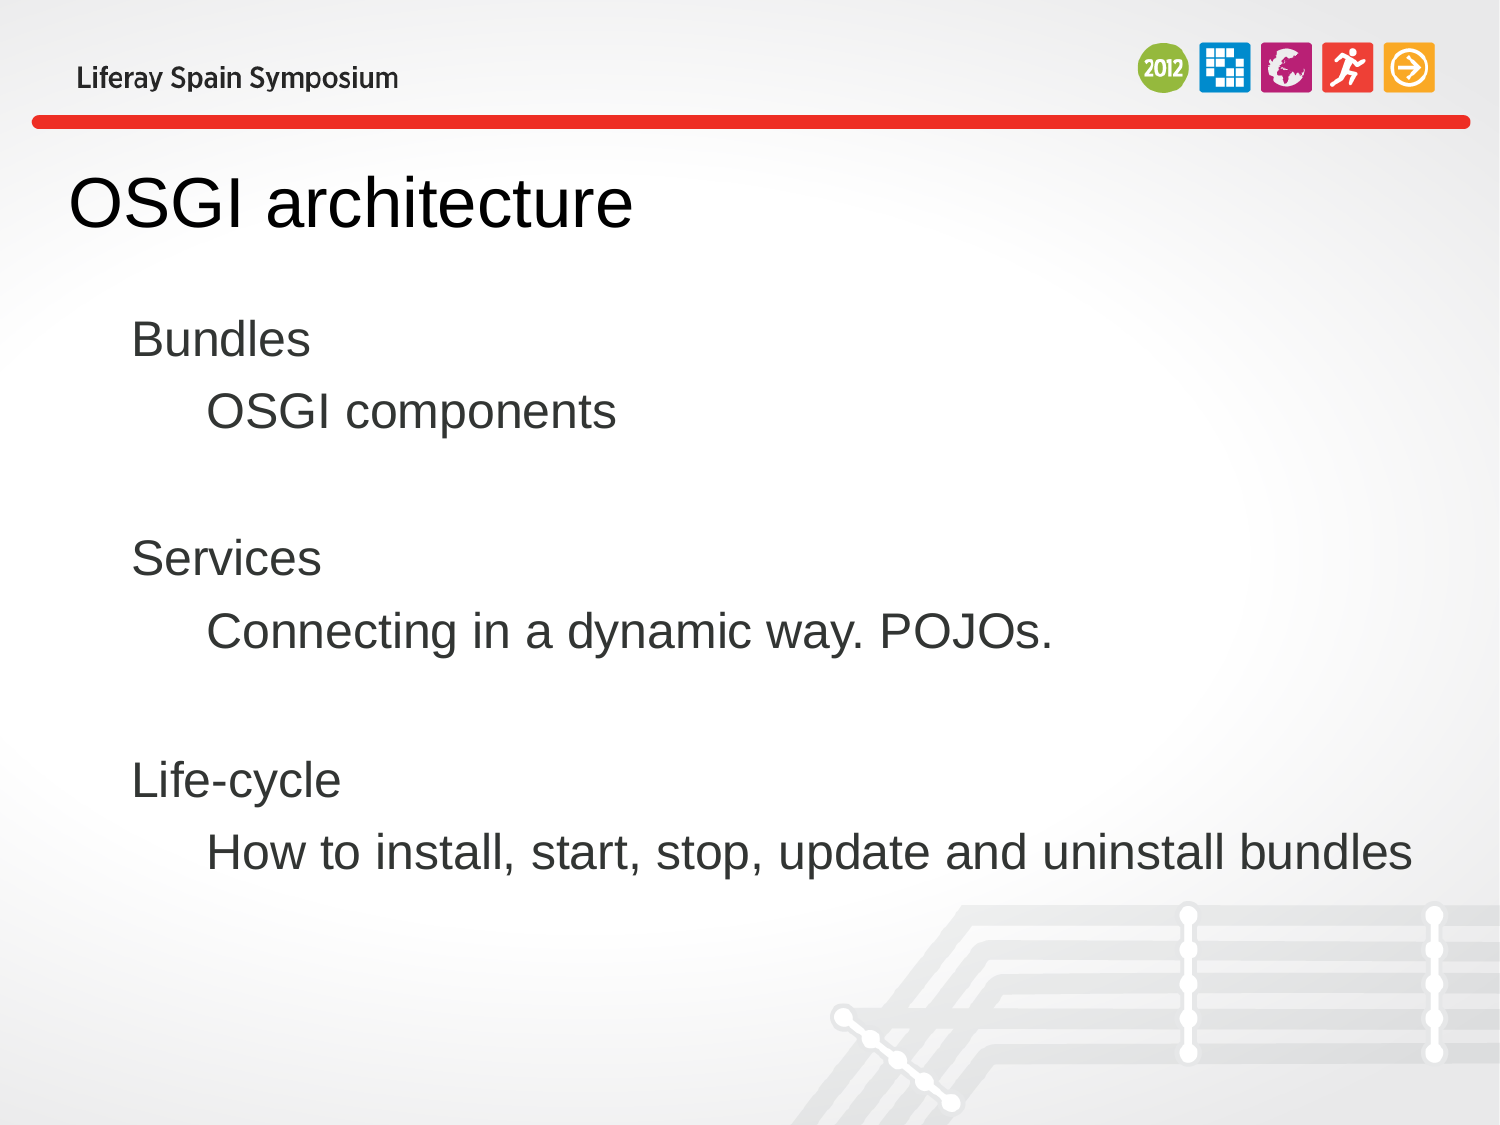

# OSGI architecture
Bundles
OSGI components
Services
Connecting in a dynamic way. POJOs.
Life-cycle
How to install, start, stop, update and uninstall bundles